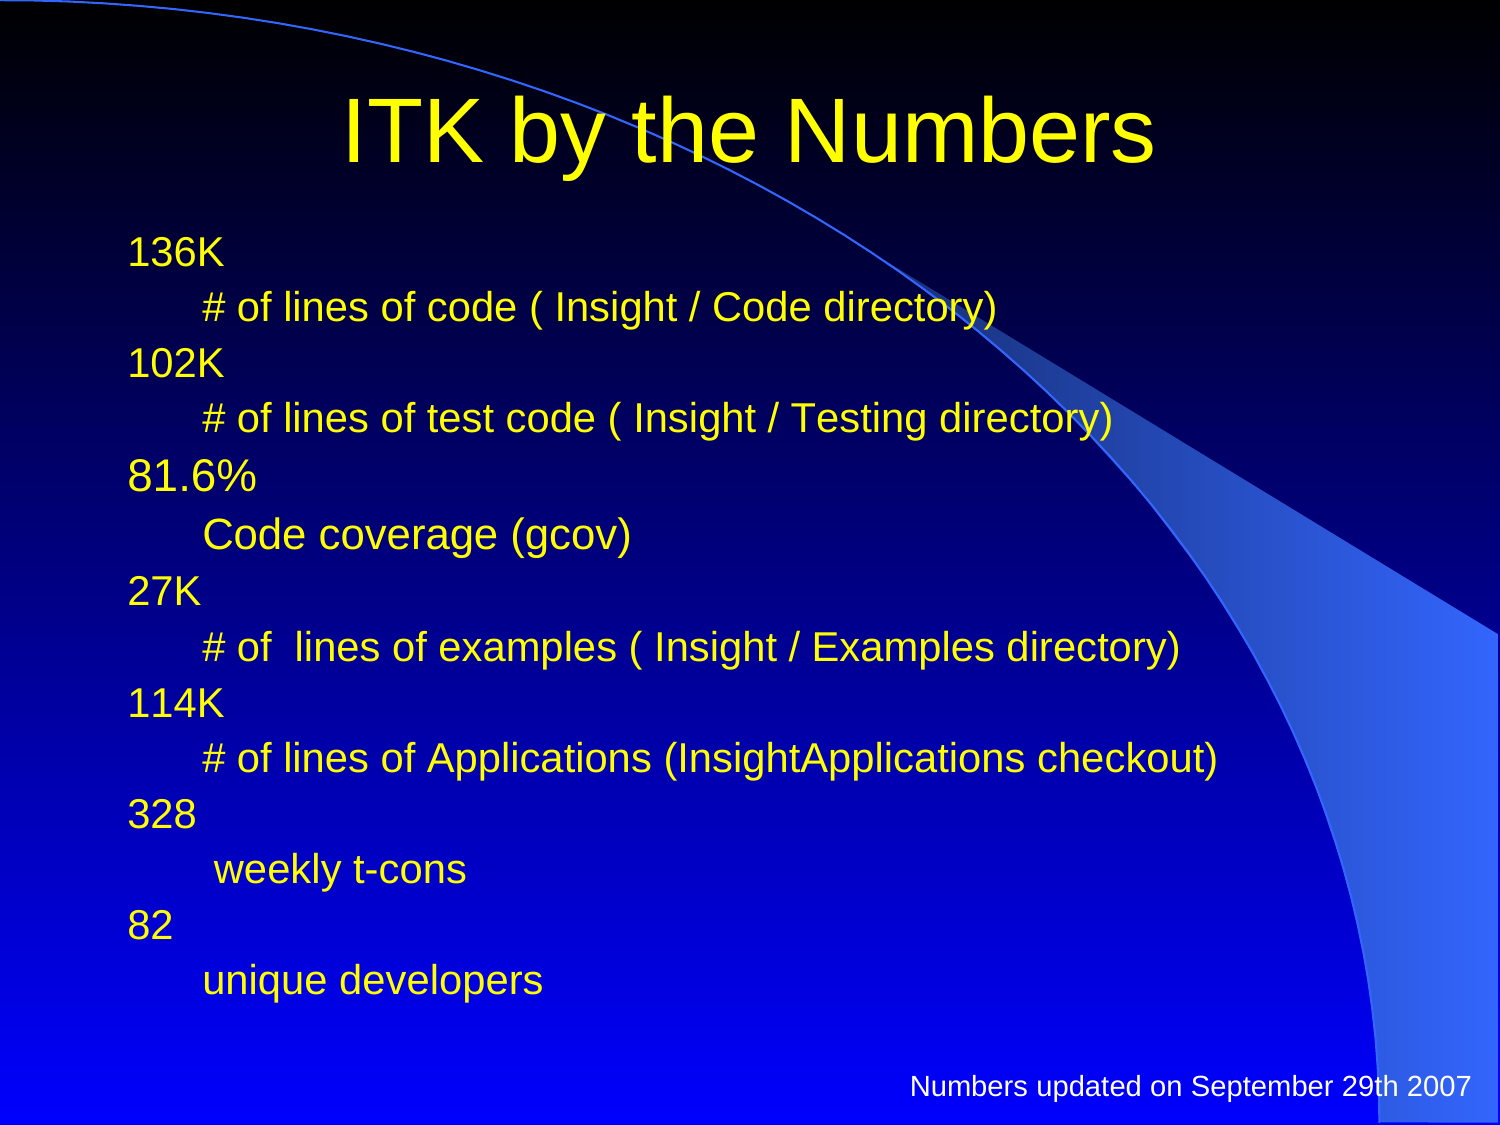

# ITK by the Numbers
136K
# of lines of code ( Insight / Code directory)
102K
# of lines of test code ( Insight / Testing directory)
81.6%
Code coverage (gcov)
27K
# of lines of examples ( Insight / Examples directory)
114K
# of lines of Applications (InsightApplications checkout)
328
 weekly t-cons
82
unique developers
Numbers updated on September 29th 2007